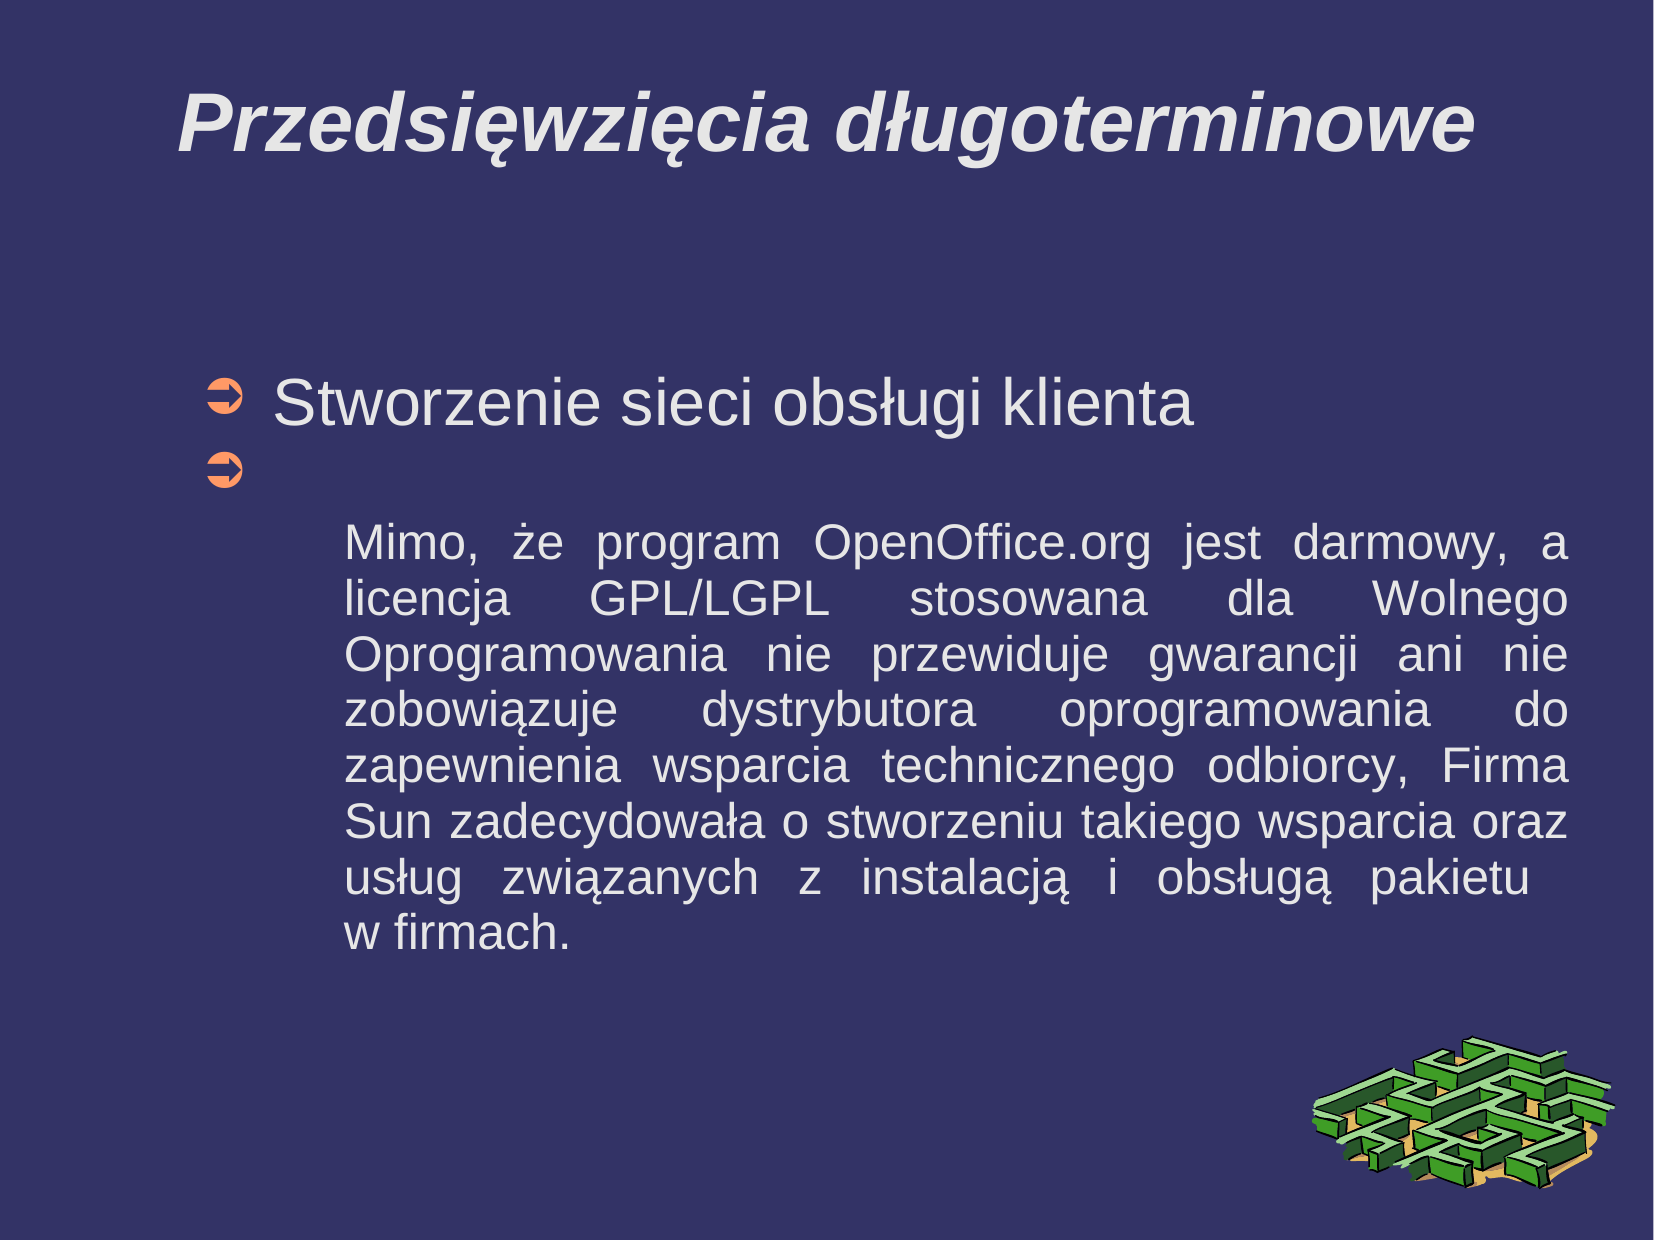

# Przedsięwzięcia długoterminowe
Stworzenie sieci obsługi klienta
Mimo, że program OpenOffice.org jest darmowy, a licencja GPL/LGPL stosowana dla Wolnego Oprogramowania nie przewiduje gwarancji ani nie zobowiązuje dystrybutora oprogramowania do zapewnienia wsparcia technicznego odbiorcy, Firma Sun zadecydowała o stworzeniu takiego wsparcia oraz usług związanych z instalacją i obsługą pakietu
w firmach.